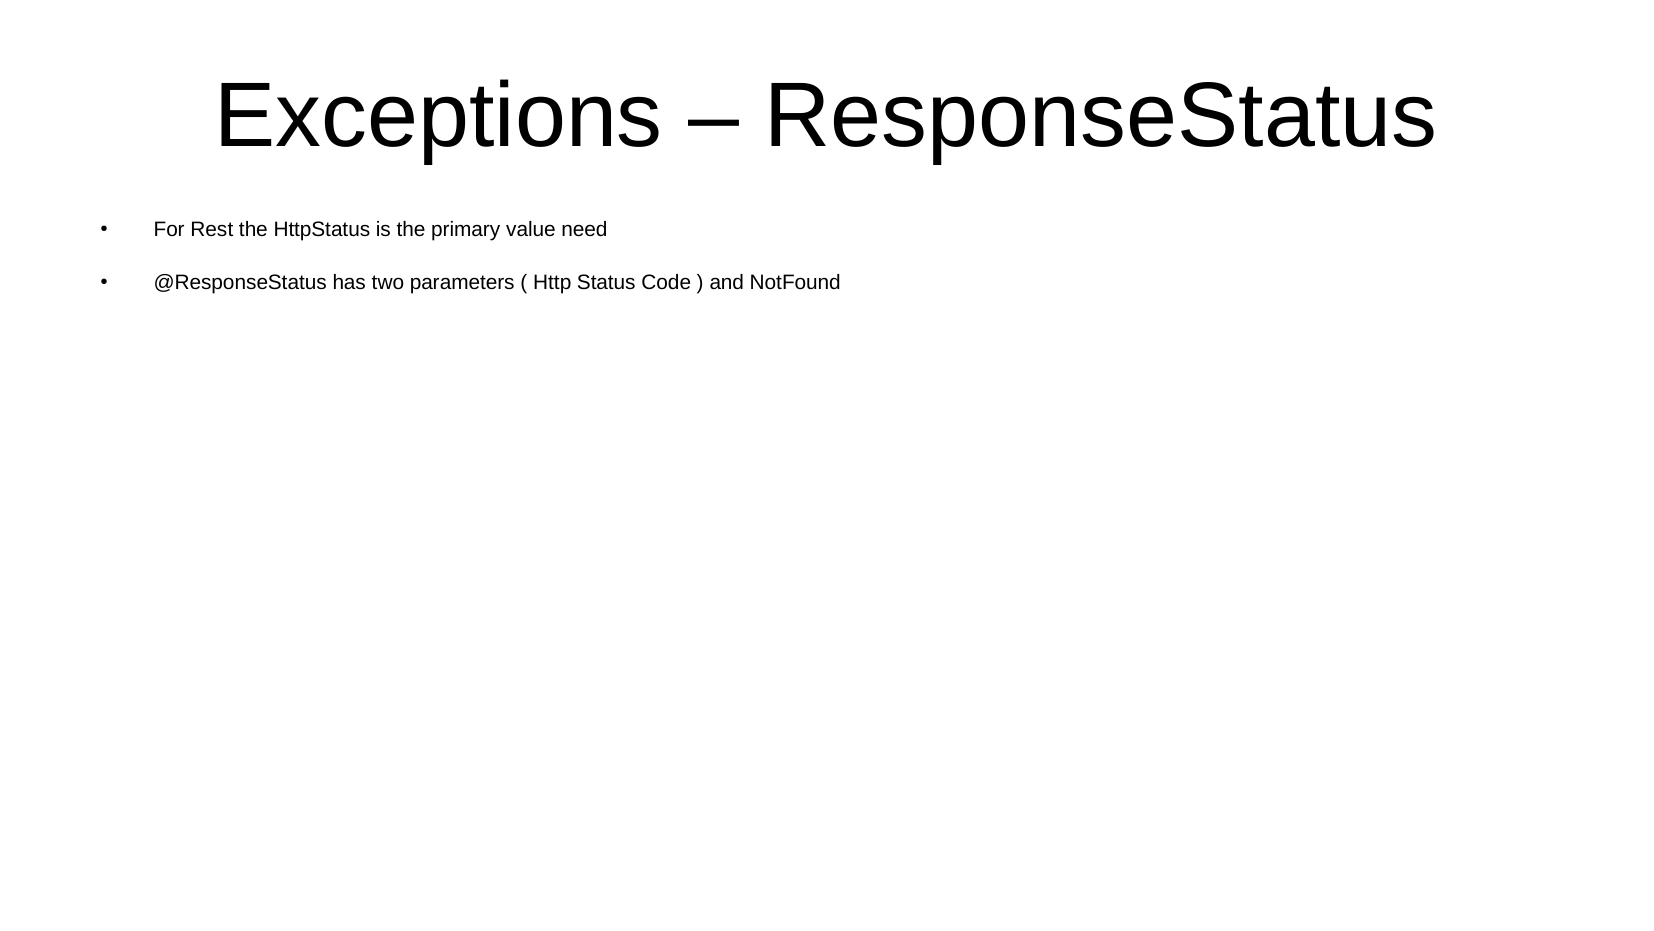

# Exceptions – ResponseStatus
For Rest the HttpStatus is the primary value need
@ResponseStatus has two parameters ( Http Status Code ) and NotFound